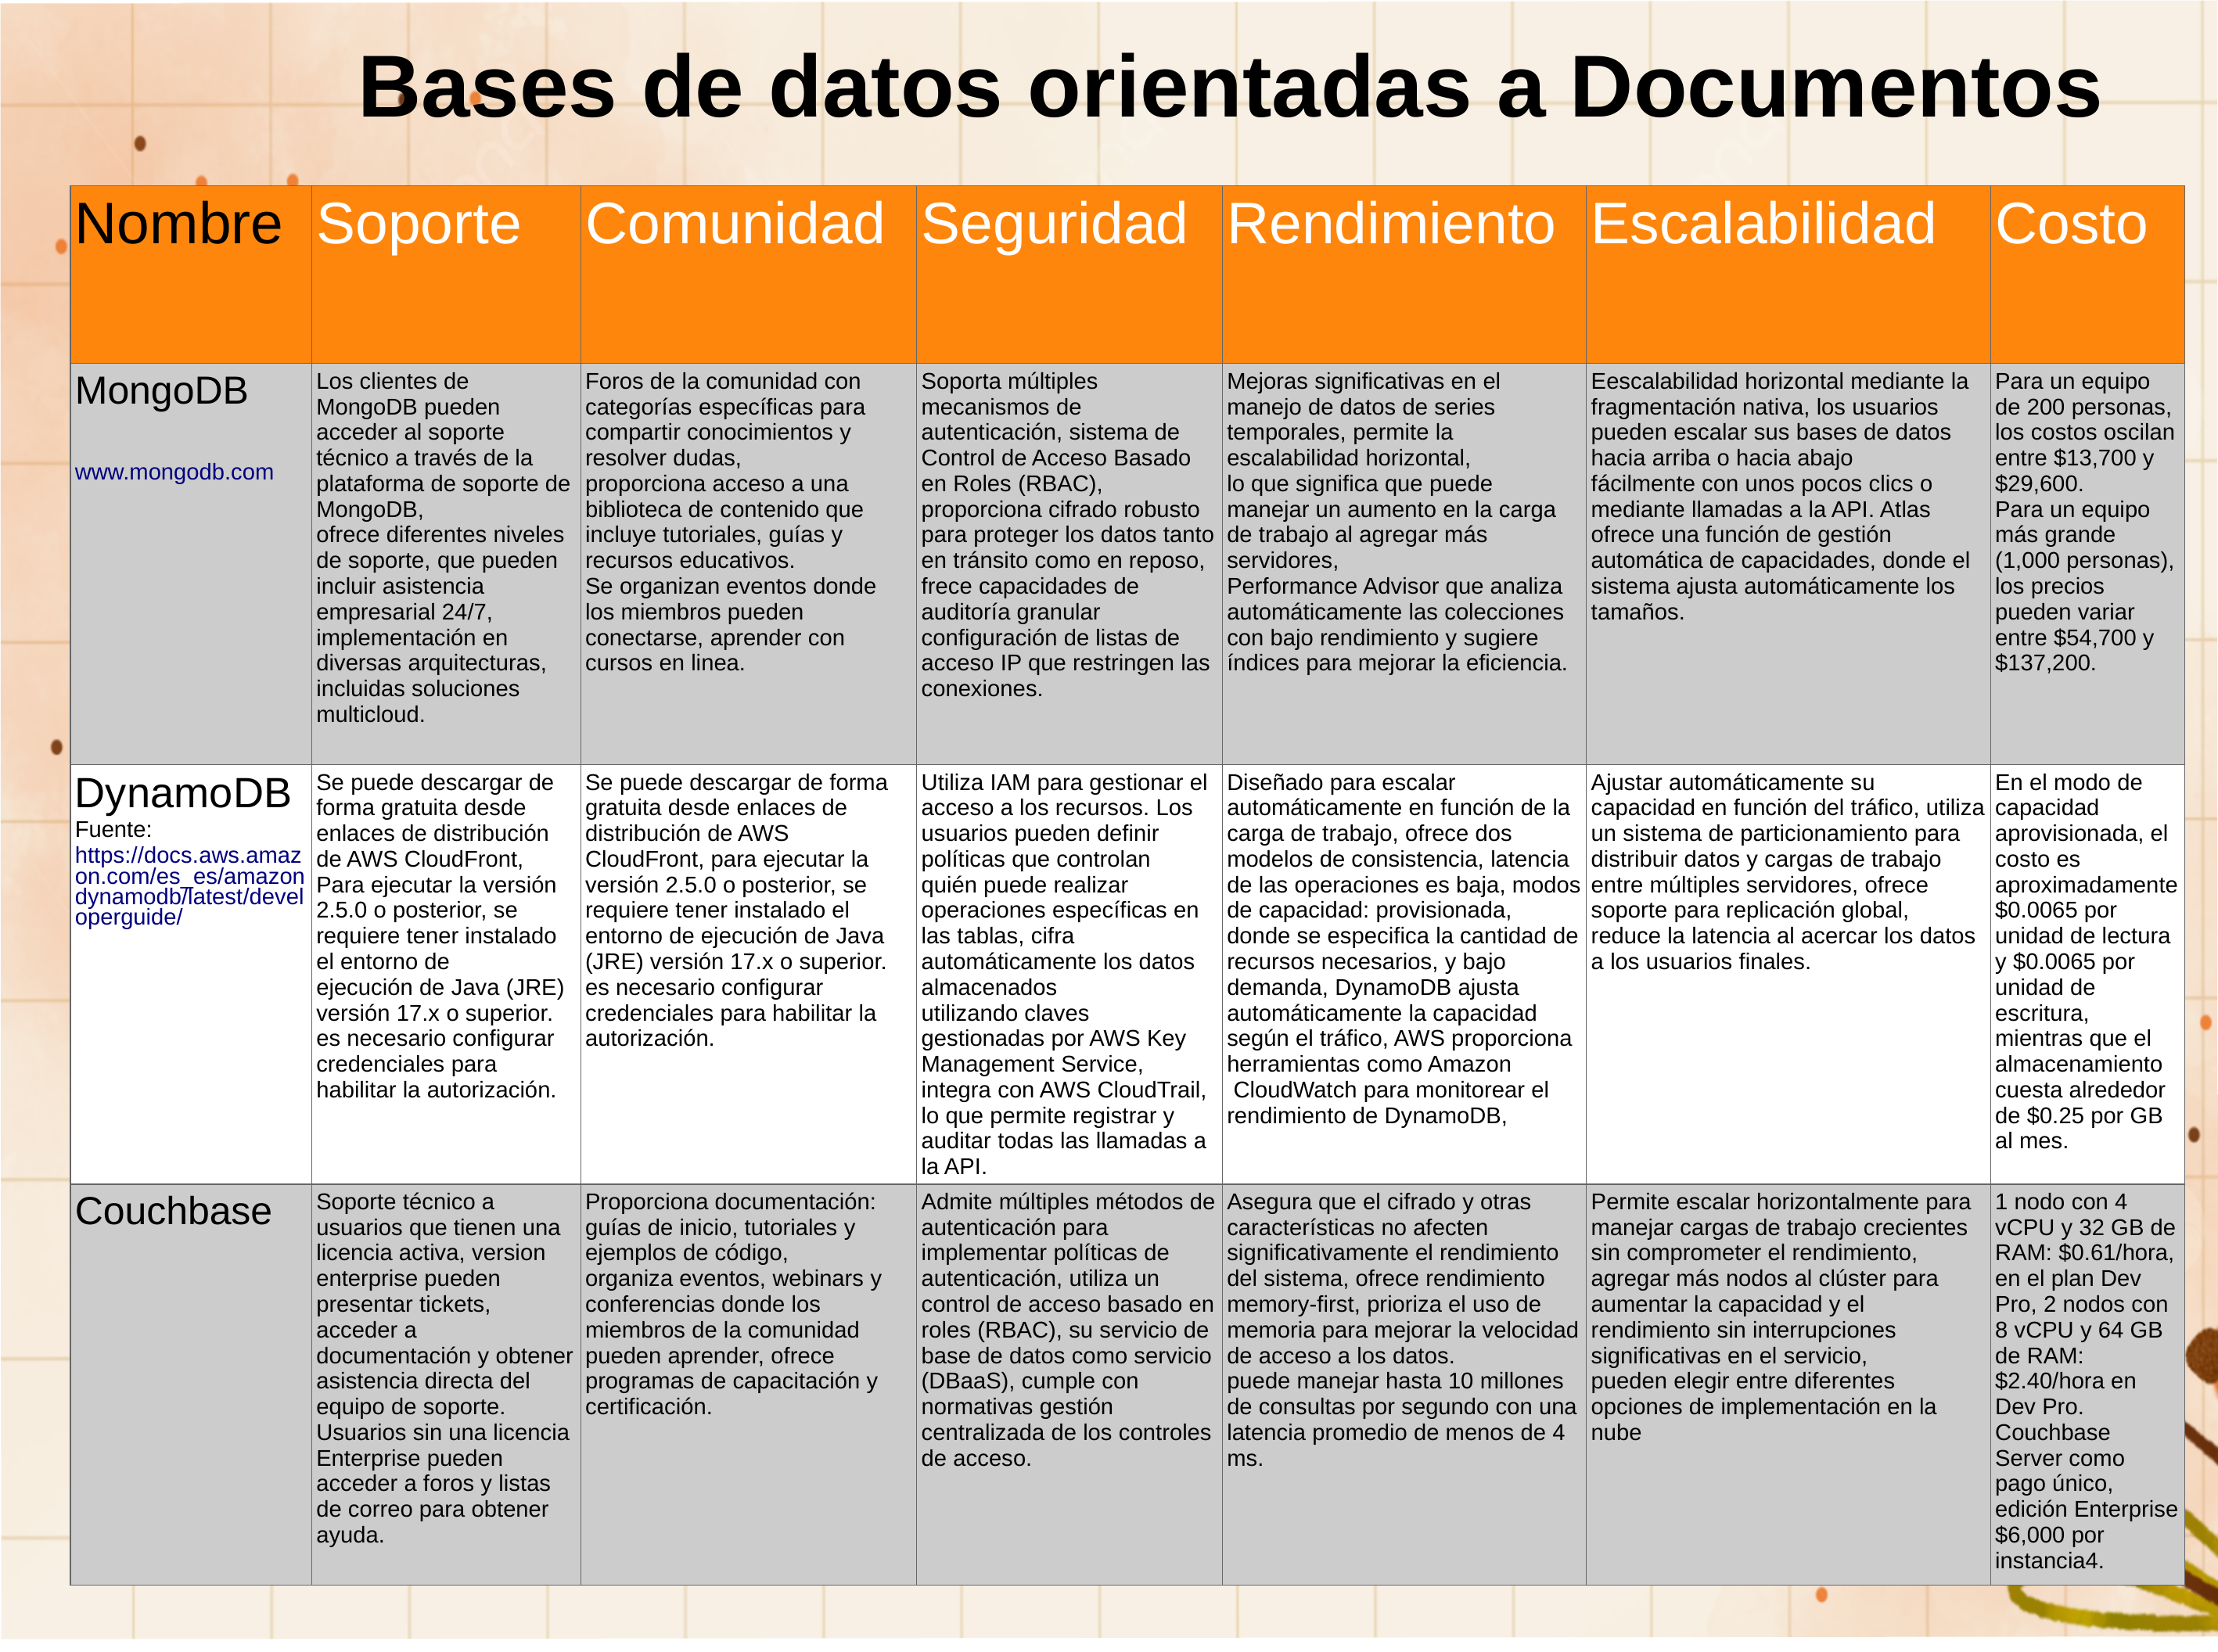

Bases de datos orientadas a Documentos
| Nombre | Soporte | Comunidad | Seguridad | Rendimiento | Escalabilidad | Costo |
| --- | --- | --- | --- | --- | --- | --- |
| MongoDB www.mongodb.com | Los clientes de MongoDB pueden acceder al soporte técnico a través de la plataforma de soporte de MongoDB, ofrece diferentes niveles de soporte, que pueden incluir asistencia empresarial 24/7, implementación en diversas arquitecturas, incluidas soluciones multicloud. | Foros de la comunidad con categorías específicas para compartir conocimientos y resolver dudas, proporciona acceso a una biblioteca de contenido que incluye tutoriales, guías y recursos educativos. Se organizan eventos donde los miembros pueden conectarse, aprender con cursos en linea. | Soporta múltiples mecanismos de autenticación, sistema de Control de Acceso Basado en Roles (RBAC), proporciona cifrado robusto para proteger los datos tanto en tránsito como en reposo, frece capacidades de auditoría granular configuración de listas de acceso IP que restringen las conexiones. | Mejoras significativas en el manejo de datos de series temporales, permite la escalabilidad horizontal, lo que significa que puede manejar un aumento en la carga de trabajo al agregar más servidores, Performance Advisor que analiza automáticamente las colecciones con bajo rendimiento y sugiere índices para mejorar la eficiencia. | Eescalabilidad horizontal mediante la fragmentación nativa, los usuarios pueden escalar sus bases de datos hacia arriba o hacia abajo fácilmente con unos pocos clics o mediante llamadas a la API. Atlas ofrece una función de gestión automática de capacidades, donde el sistema ajusta automáticamente los tamaños. | Para un equipo de 200 personas, los costos oscilan entre $13,700 y $29,600. Para un equipo más grande (1,000 personas), los precios pueden variar entre $54,700 y $137,200. |
| DynamoDB Fuente: https://docs.aws.amazon.com/es\_es/amazondynamodb/latest/developerguide/ | Se puede descargar de forma gratuita desde enlaces de distribución de AWS CloudFront, Para ejecutar la versión 2.5.0 o posterior, se requiere tener instalado el entorno de ejecución de Java (JRE) versión 17.x o superior. es necesario configurar credenciales para habilitar la autorización. | Se puede descargar de forma gratuita desde enlaces de distribución de AWS CloudFront, para ejecutar la versión 2.5.0 o posterior, se requiere tener instalado el entorno de ejecución de Java (JRE) versión 17.x o superior. es necesario configurar credenciales para habilitar la autorización. | Utiliza IAM para gestionar el acceso a los recursos. Los usuarios pueden definir políticas que controlan quién puede realizar operaciones específicas en las tablas, cifra automáticamente los datos almacenados utilizando claves gestionadas por AWS Key Management Service, integra con AWS CloudTrail, lo que permite registrar y auditar todas las llamadas a la API. | Diseñado para escalar automáticamente en función de la carga de trabajo, ofrece dos modelos de consistencia, latencia de las operaciones es baja, modos de capacidad: provisionada, donde se especifica la cantidad de recursos necesarios, y bajo demanda, DynamoDB ajusta automáticamente la capacidad según el tráfico, AWS proporciona herramientas como Amazon CloudWatch para monitorear el rendimiento de DynamoDB, | Ajustar automáticamente su capacidad en función del tráfico, utiliza un sistema de particionamiento para distribuir datos y cargas de trabajo entre múltiples servidores, ofrece soporte para replicación global, reduce la latencia al acercar los datos a los usuarios finales. | En el modo de capacidad aprovisionada, el costo es aproximadamente $0.0065 por unidad de lectura y $0.0065 por unidad de escritura, mientras que el almacenamiento cuesta alrededor de $0.25 por GB al mes. |
| Couchbase | Soporte técnico a usuarios que tienen una licencia activa, version enterprise pueden presentar tickets, acceder a documentación y obtener asistencia directa del equipo de soporte. Usuarios sin una licencia Enterprise pueden acceder a foros y listas de correo para obtener ayuda. | Proporciona documentación: guías de inicio, tutoriales y ejemplos de código, organiza eventos, webinars y conferencias donde los miembros de la comunidad pueden aprender, ofrece programas de capacitación y certificación. | Admite múltiples métodos de autenticación para implementar políticas de autenticación, utiliza un control de acceso basado en roles (RBAC), su servicio de base de datos como servicio (DBaaS), cumple con normativas gestión centralizada de los controles de acceso. | Asegura que el cifrado y otras características no afecten significativamente el rendimiento del sistema, ofrece rendimiento memory-first, prioriza el uso de memoria para mejorar la velocidad de acceso a los datos. puede manejar hasta 10 millones de consultas por segundo con una latencia promedio de menos de 4 ms. | Permite escalar horizontalmente para manejar cargas de trabajo crecientes sin comprometer el rendimiento, agregar más nodos al clúster para aumentar la capacidad y el rendimiento sin interrupciones significativas en el servicio, pueden elegir entre diferentes opciones de implementación en la nube | 1 nodo con 4 vCPU y 32 GB de RAM: $0.61/hora, en el plan Dev Pro, 2 nodos con 8 vCPU y 64 GB de RAM: $2.40/hora en Dev Pro. Couchbase Server como pago único, edición Enterprise $6,000 por instancia4. |